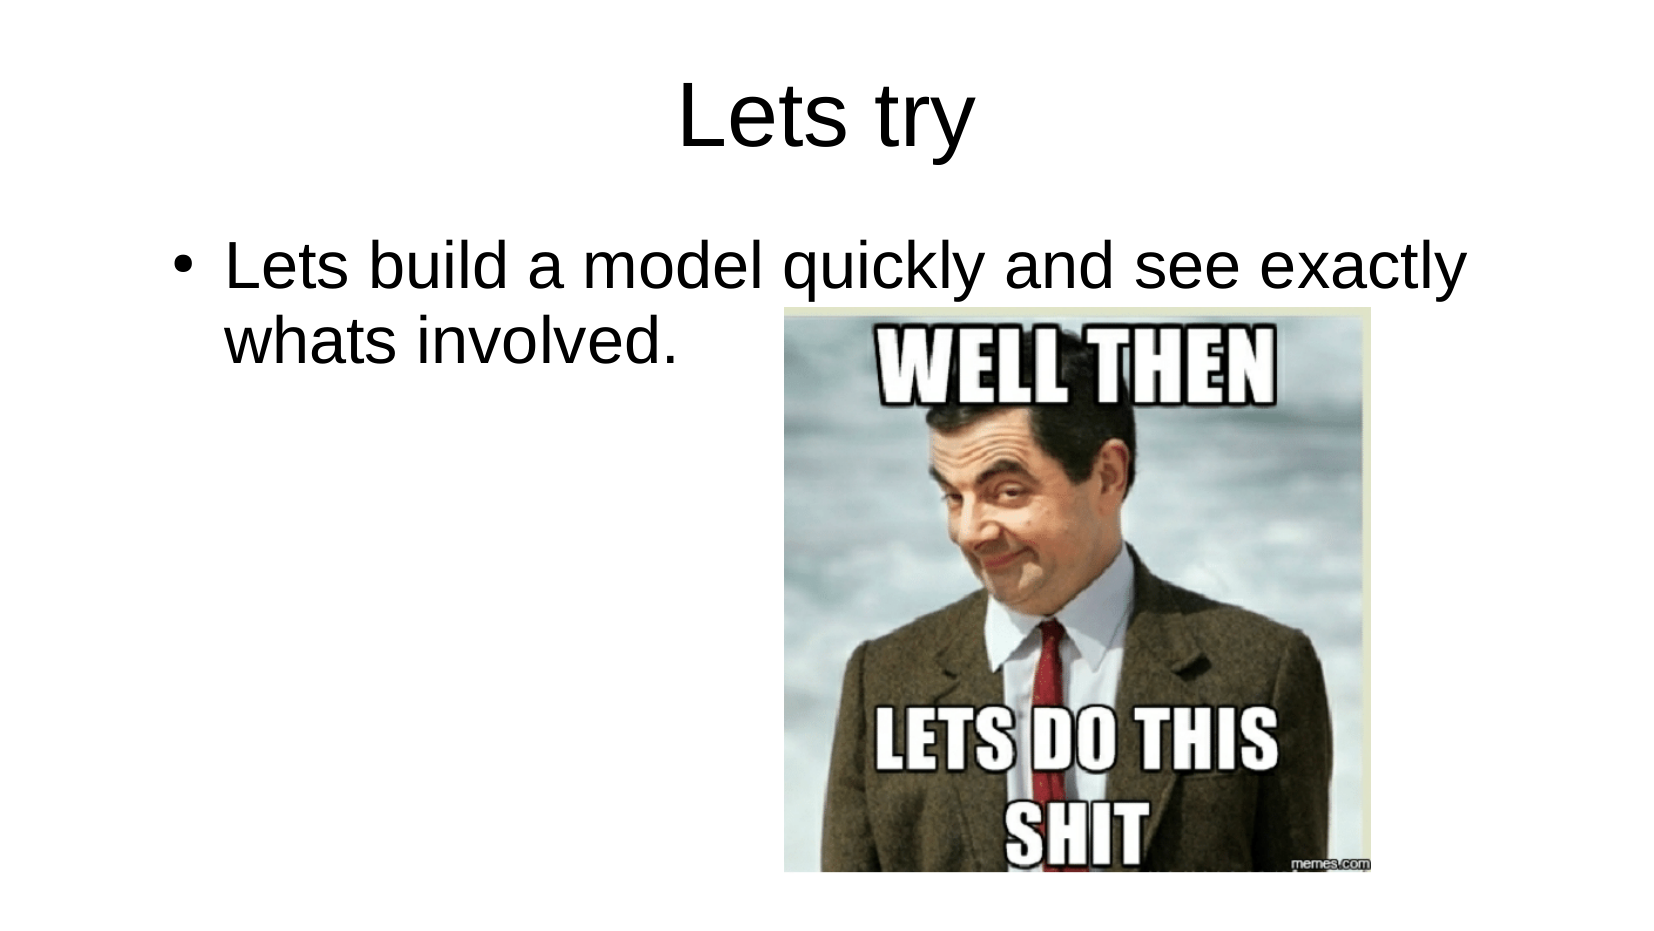

# Lets try
Lets build a model quickly and see exactly whats involved.